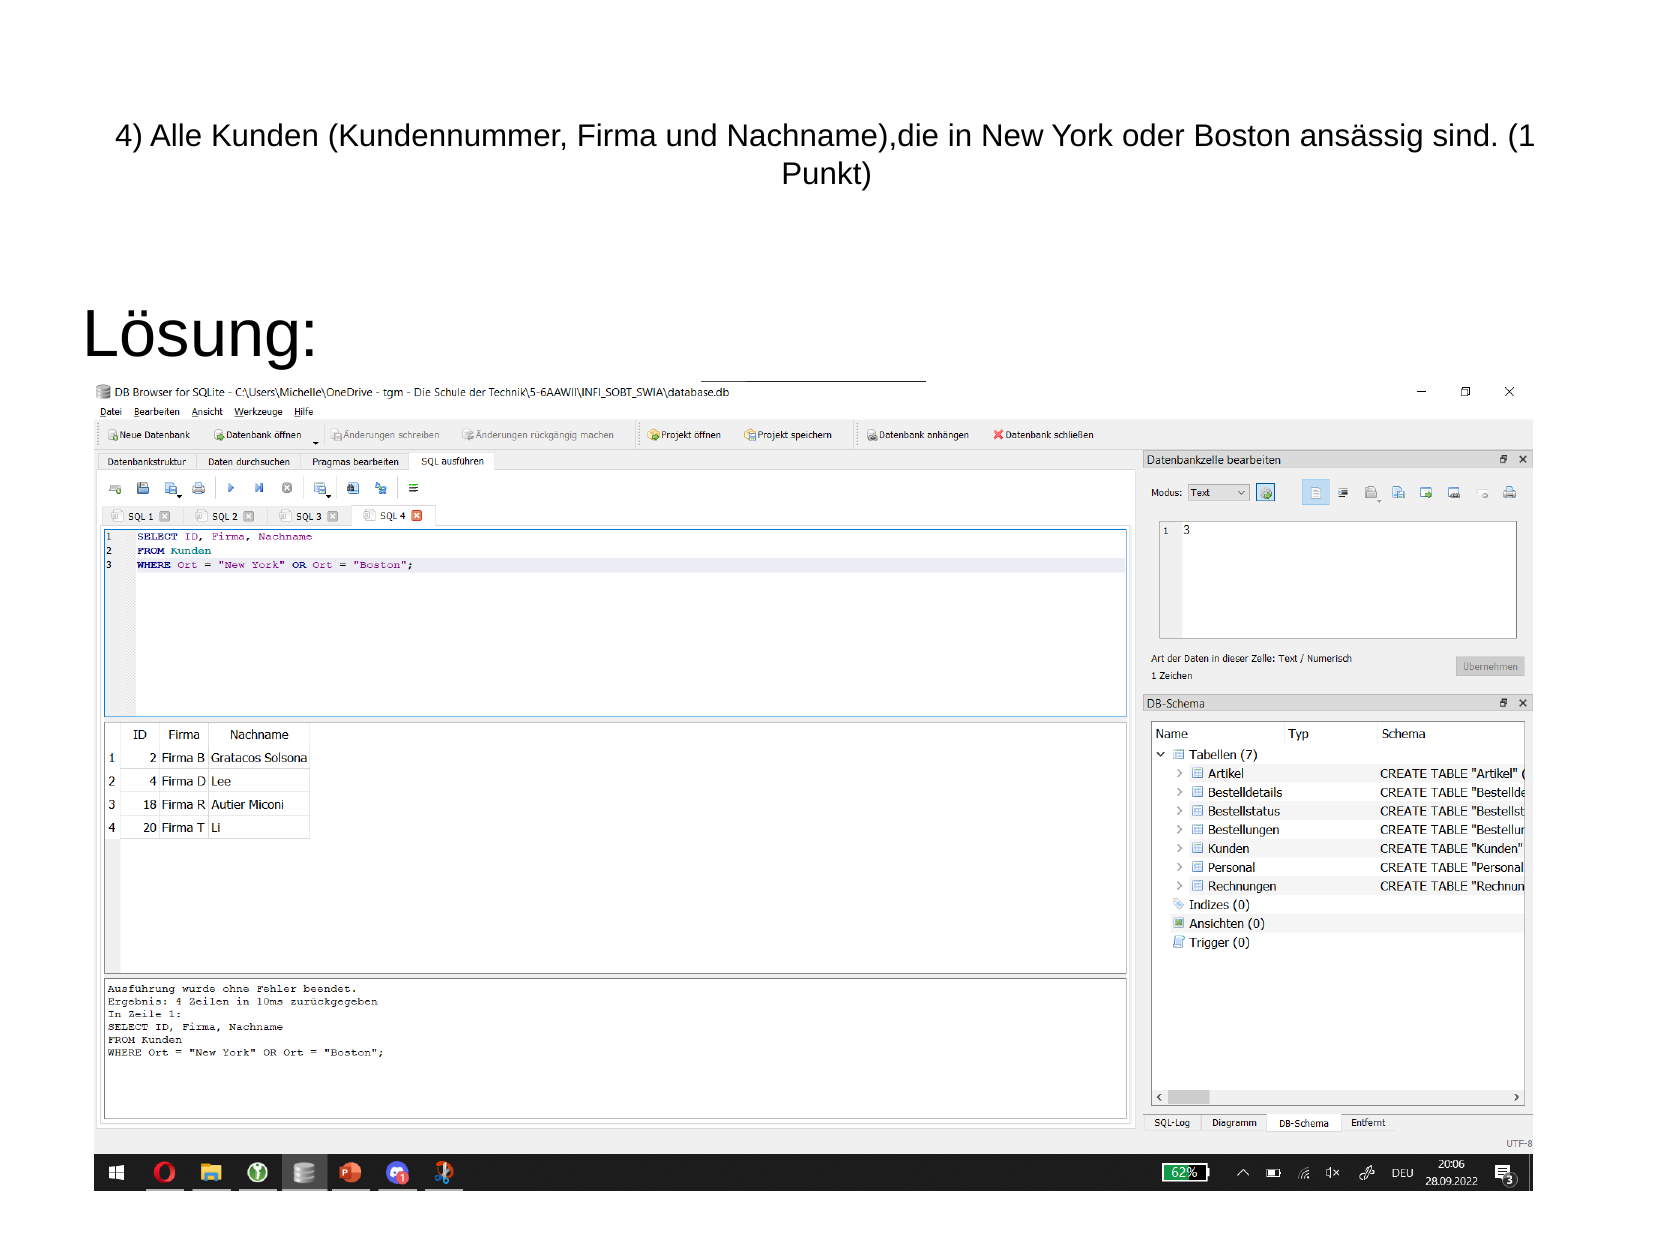

# 4) Alle Kunden (Kundennummer, Firma und Nachname),die in New York oder Boston ansässig sind. (1 Punkt)
Lösung: